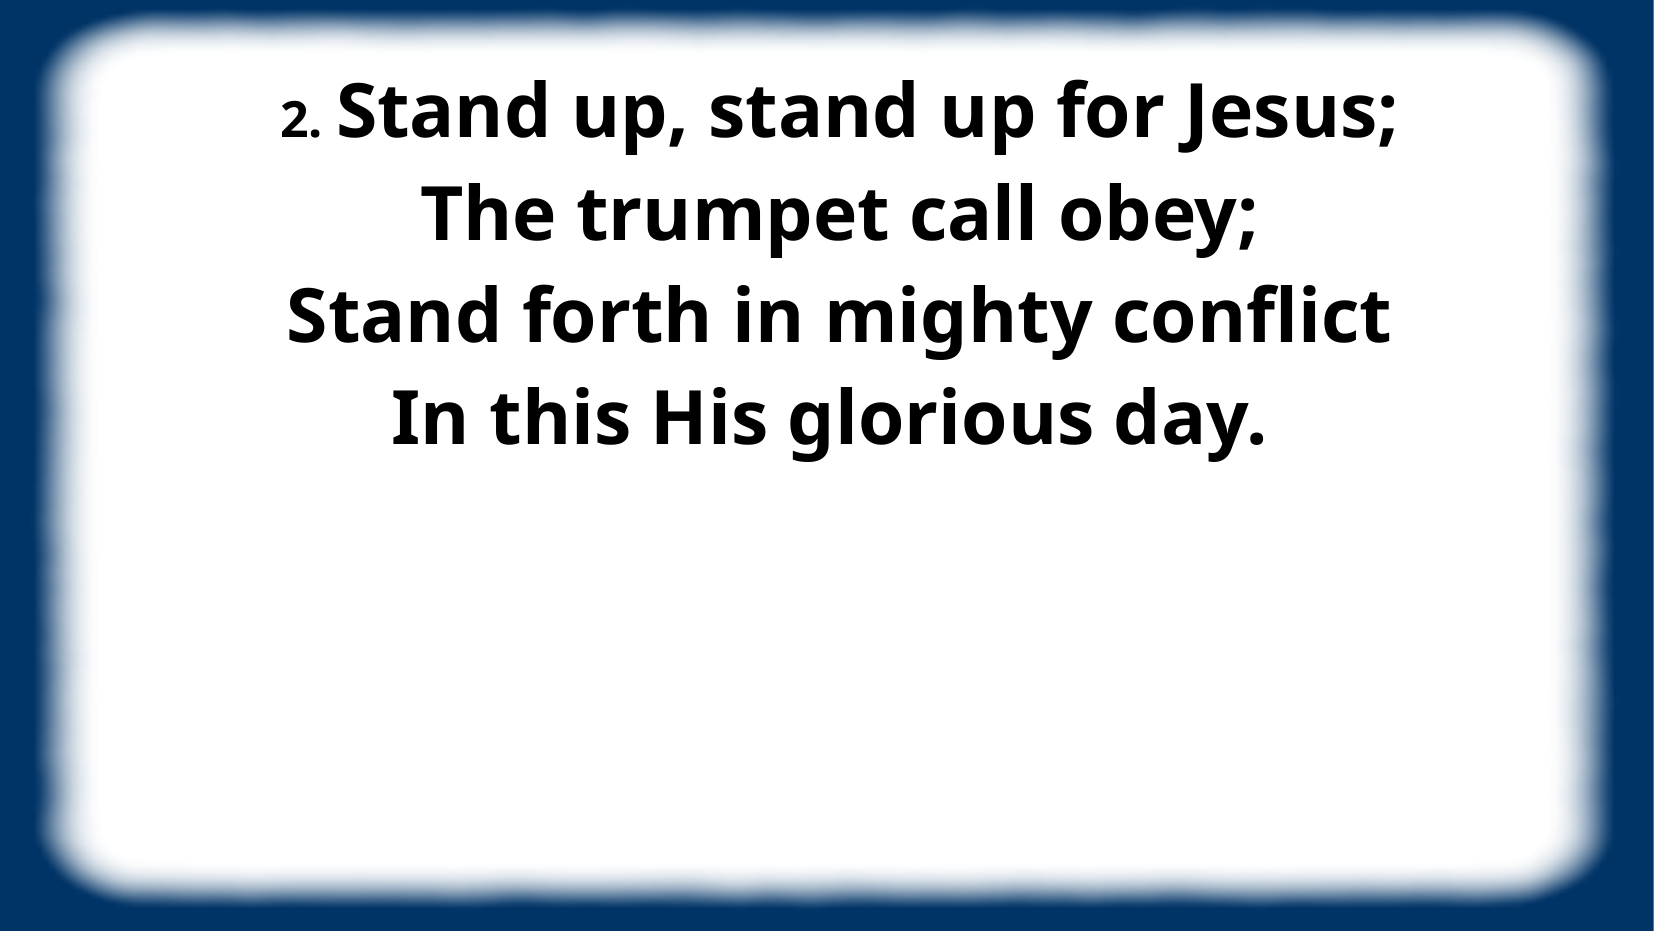

2. Stand up, stand up for Jesus;
The trumpet call obey;
Stand forth in mighty conflict
In this His glorious day.